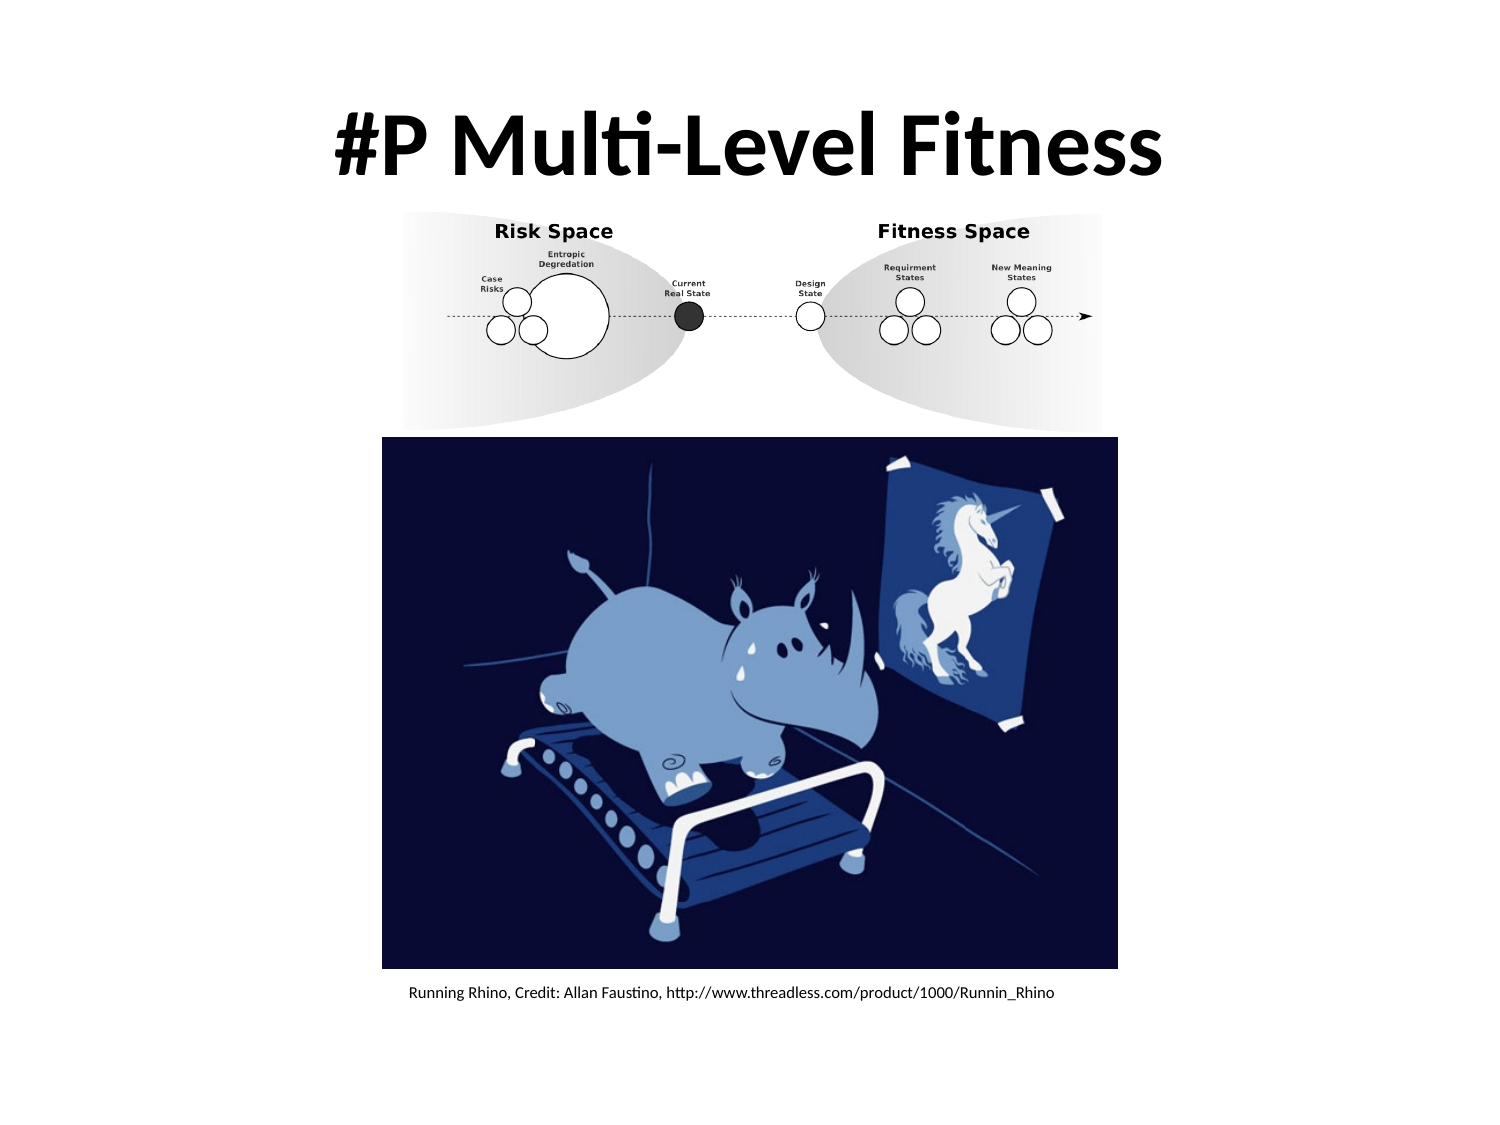

# #P Multi-Level Fitness
Running Rhino, Credit: Allan Faustino, http://www.threadless.com/product/1000/Runnin_Rhino